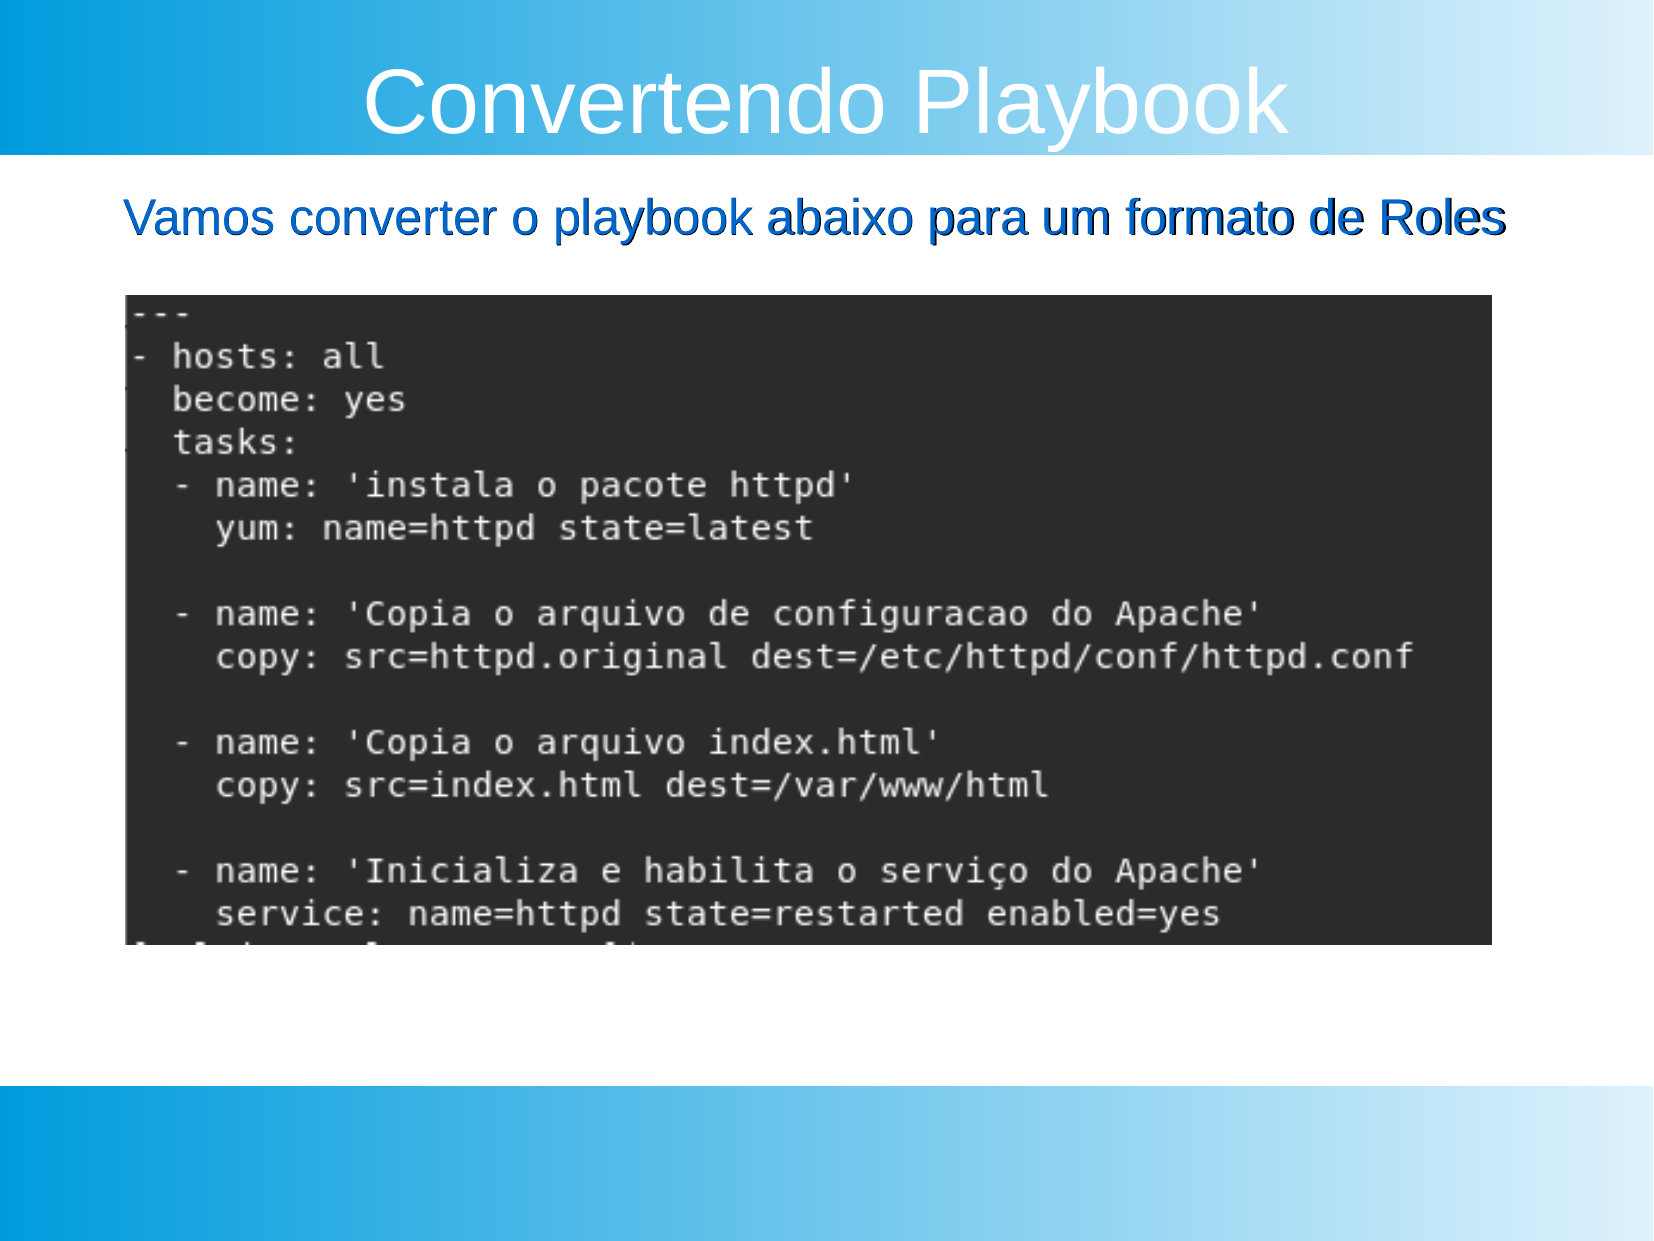

# Convertendo Playbook
Vamos converter o playbook abaixo para um formato de Roles